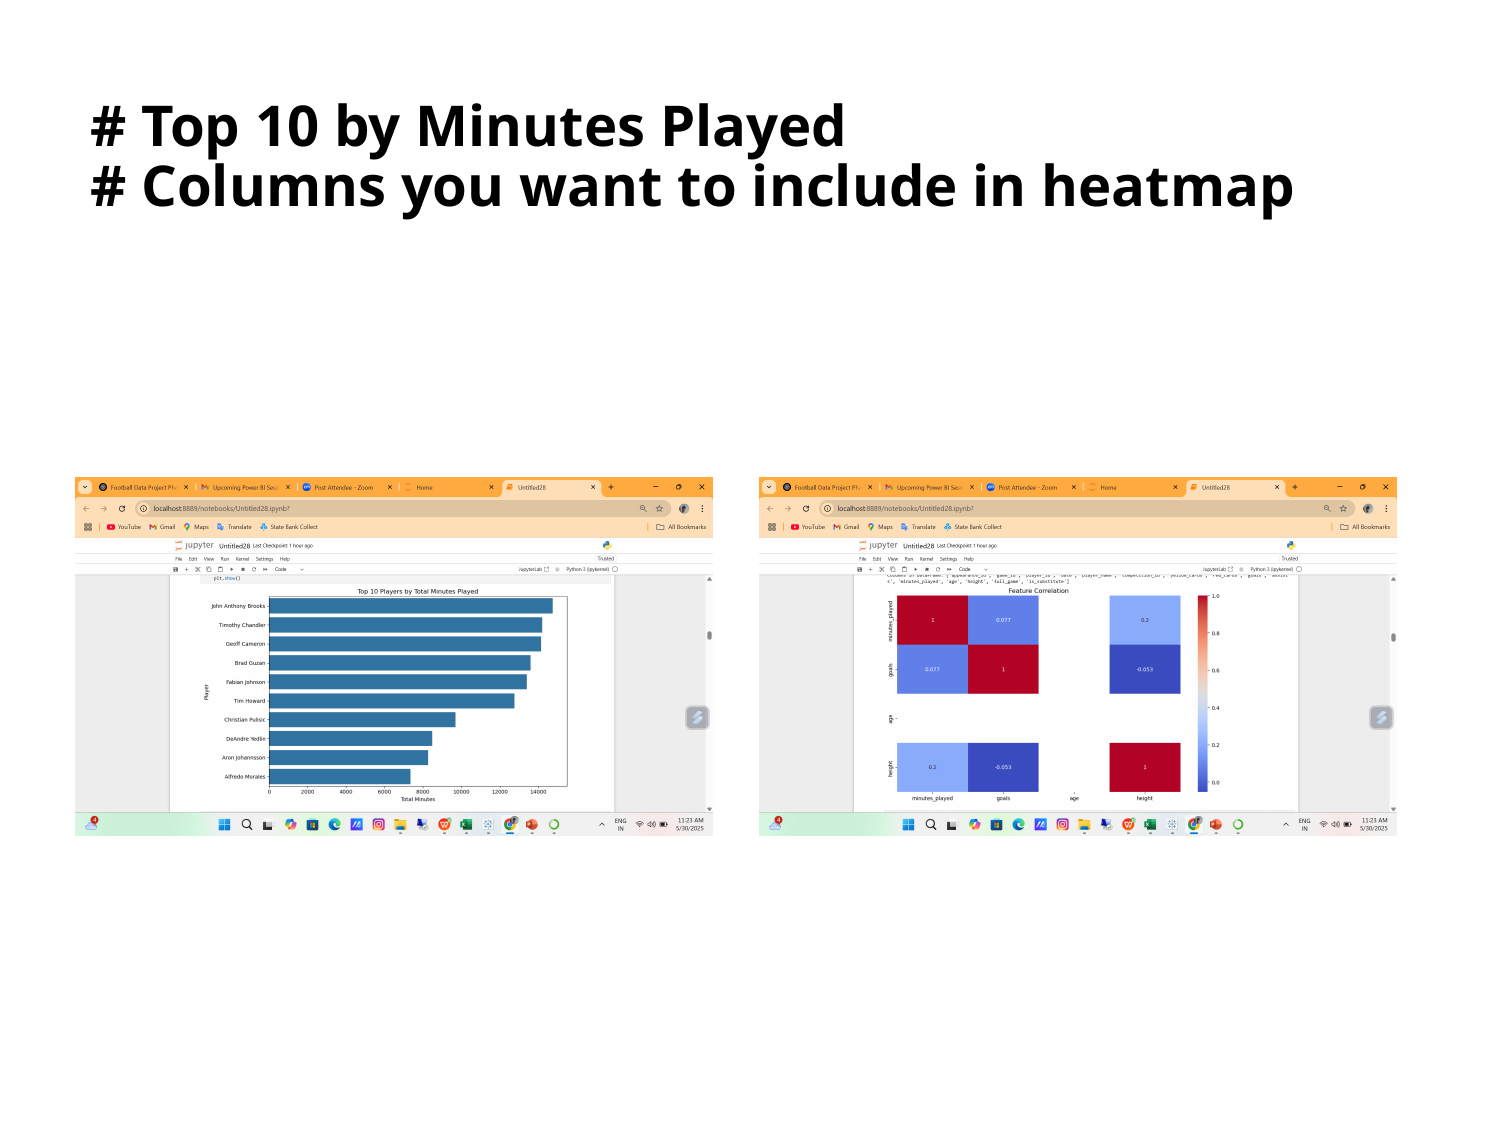

# # Top 10 by Minutes Played # Columns you want to include in heatmap